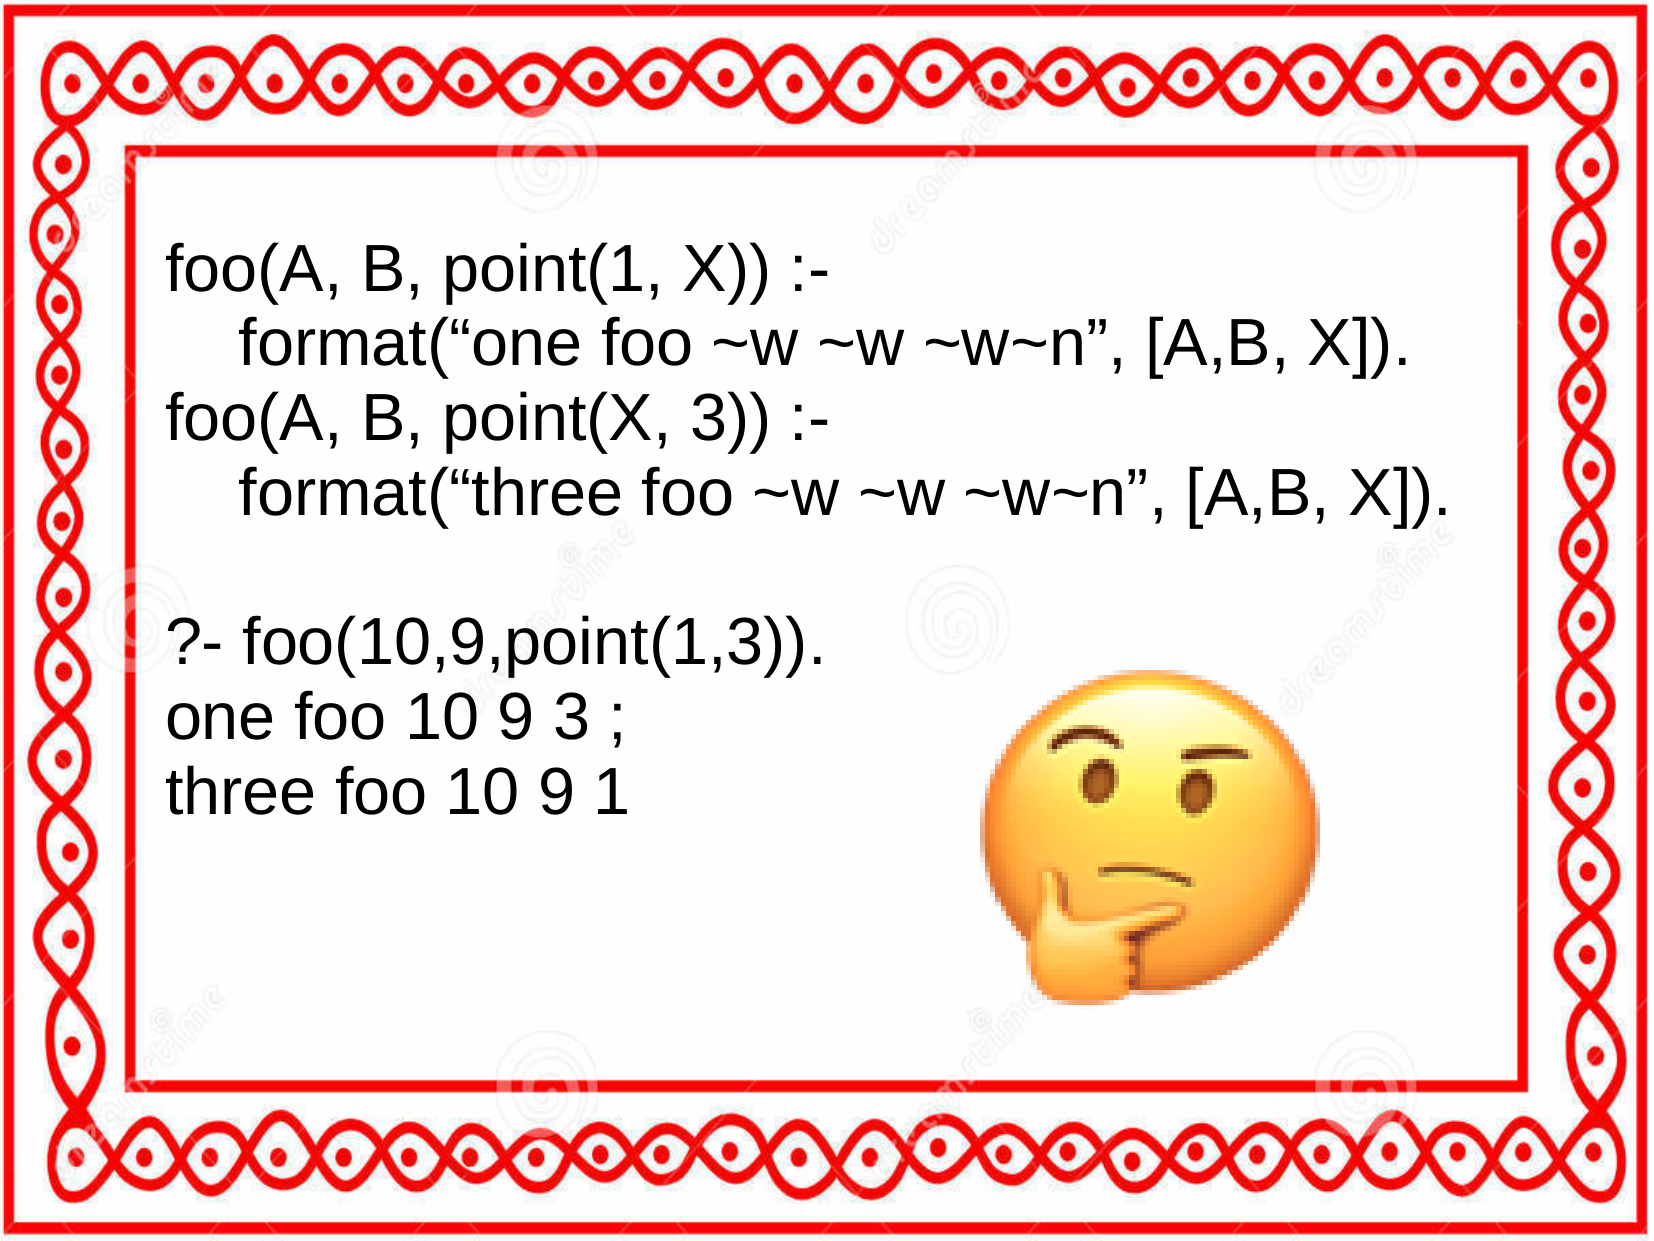

# foo(A, B, point(1, X)) :-
 format(“one foo ~w ~w ~w~n”, [A,B, X]).
foo(A, B, point(X, 3)) :-
 format(“three foo ~w ~w ~w~n”, [A,B, X]).
?- foo(10,9,point(1,3)).
one foo 10 9 3 ;
three foo 10 9 1